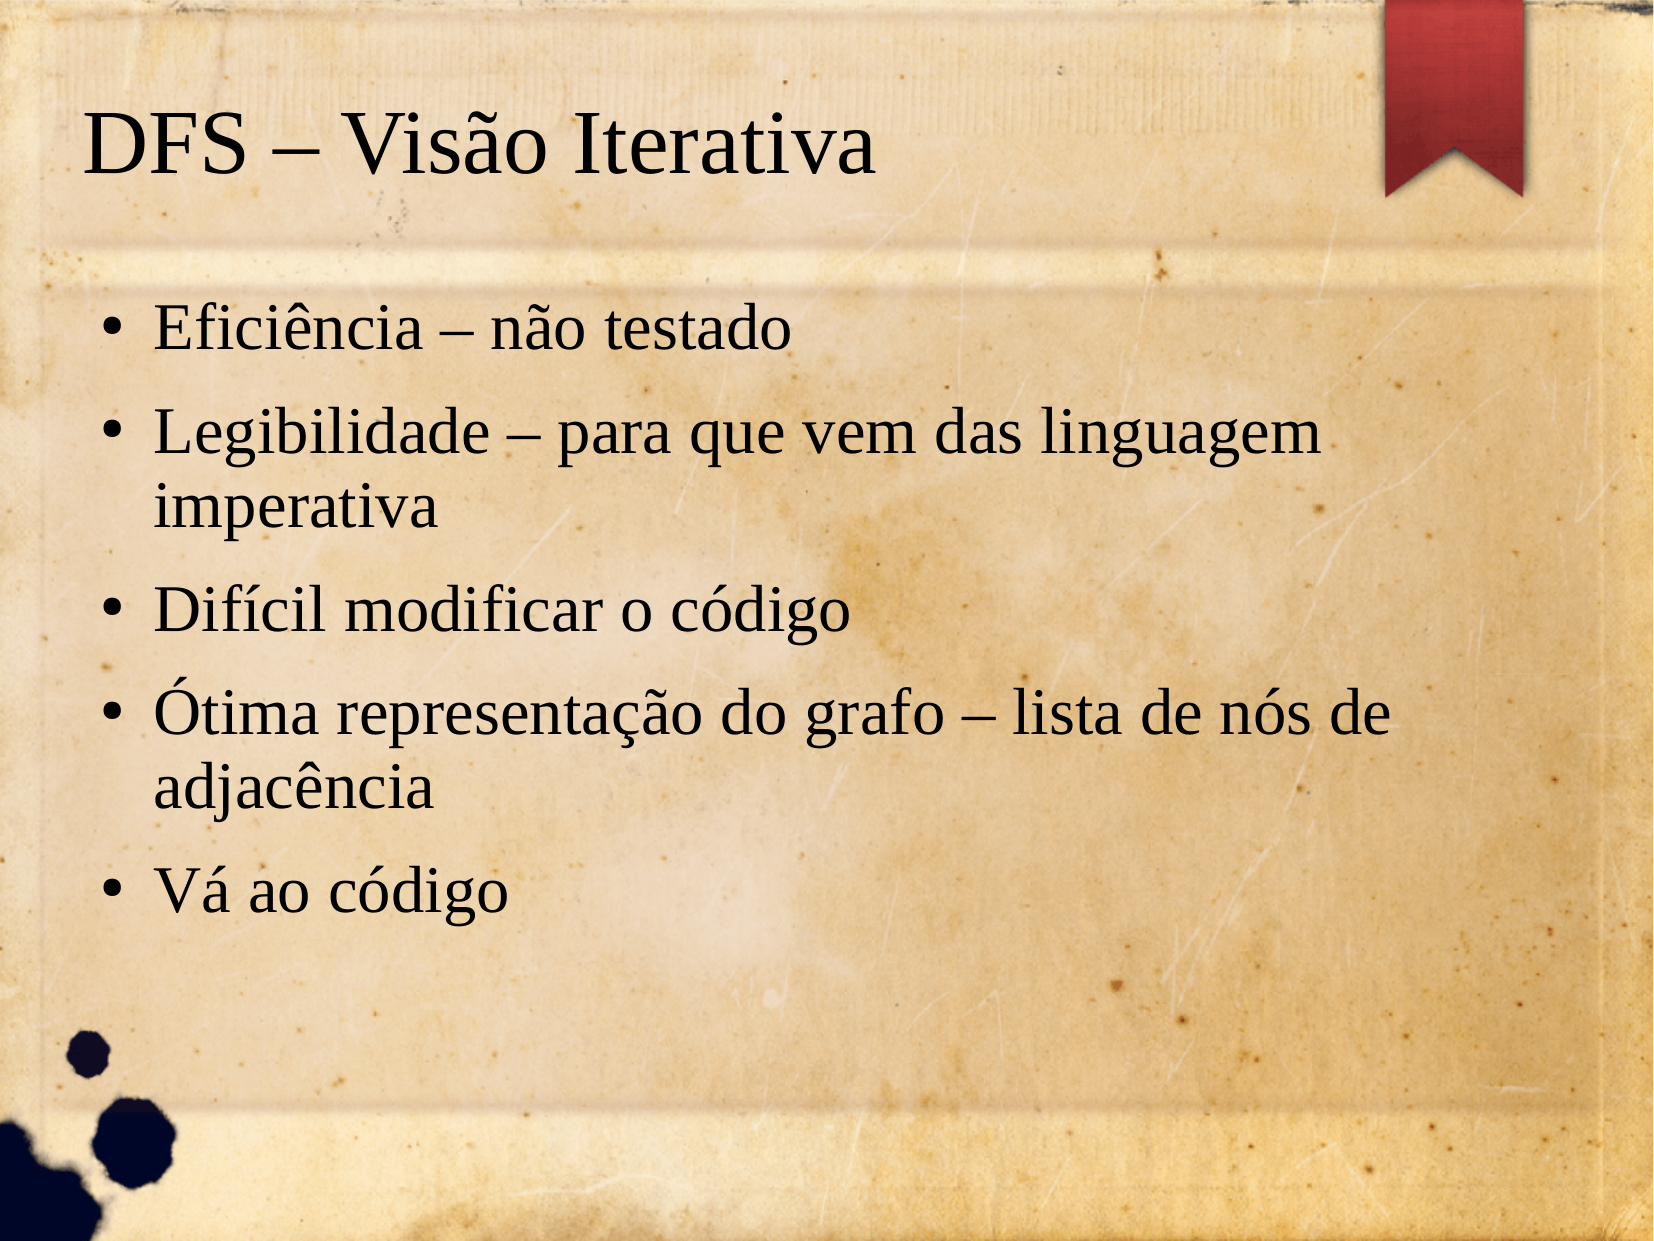

# DFS – Visão Iterativa
Eficiência – não testado
Legibilidade – para que vem das linguagem imperativa
Difícil modificar o código
Ótima representação do grafo – lista de nós de adjacência
Vá ao código